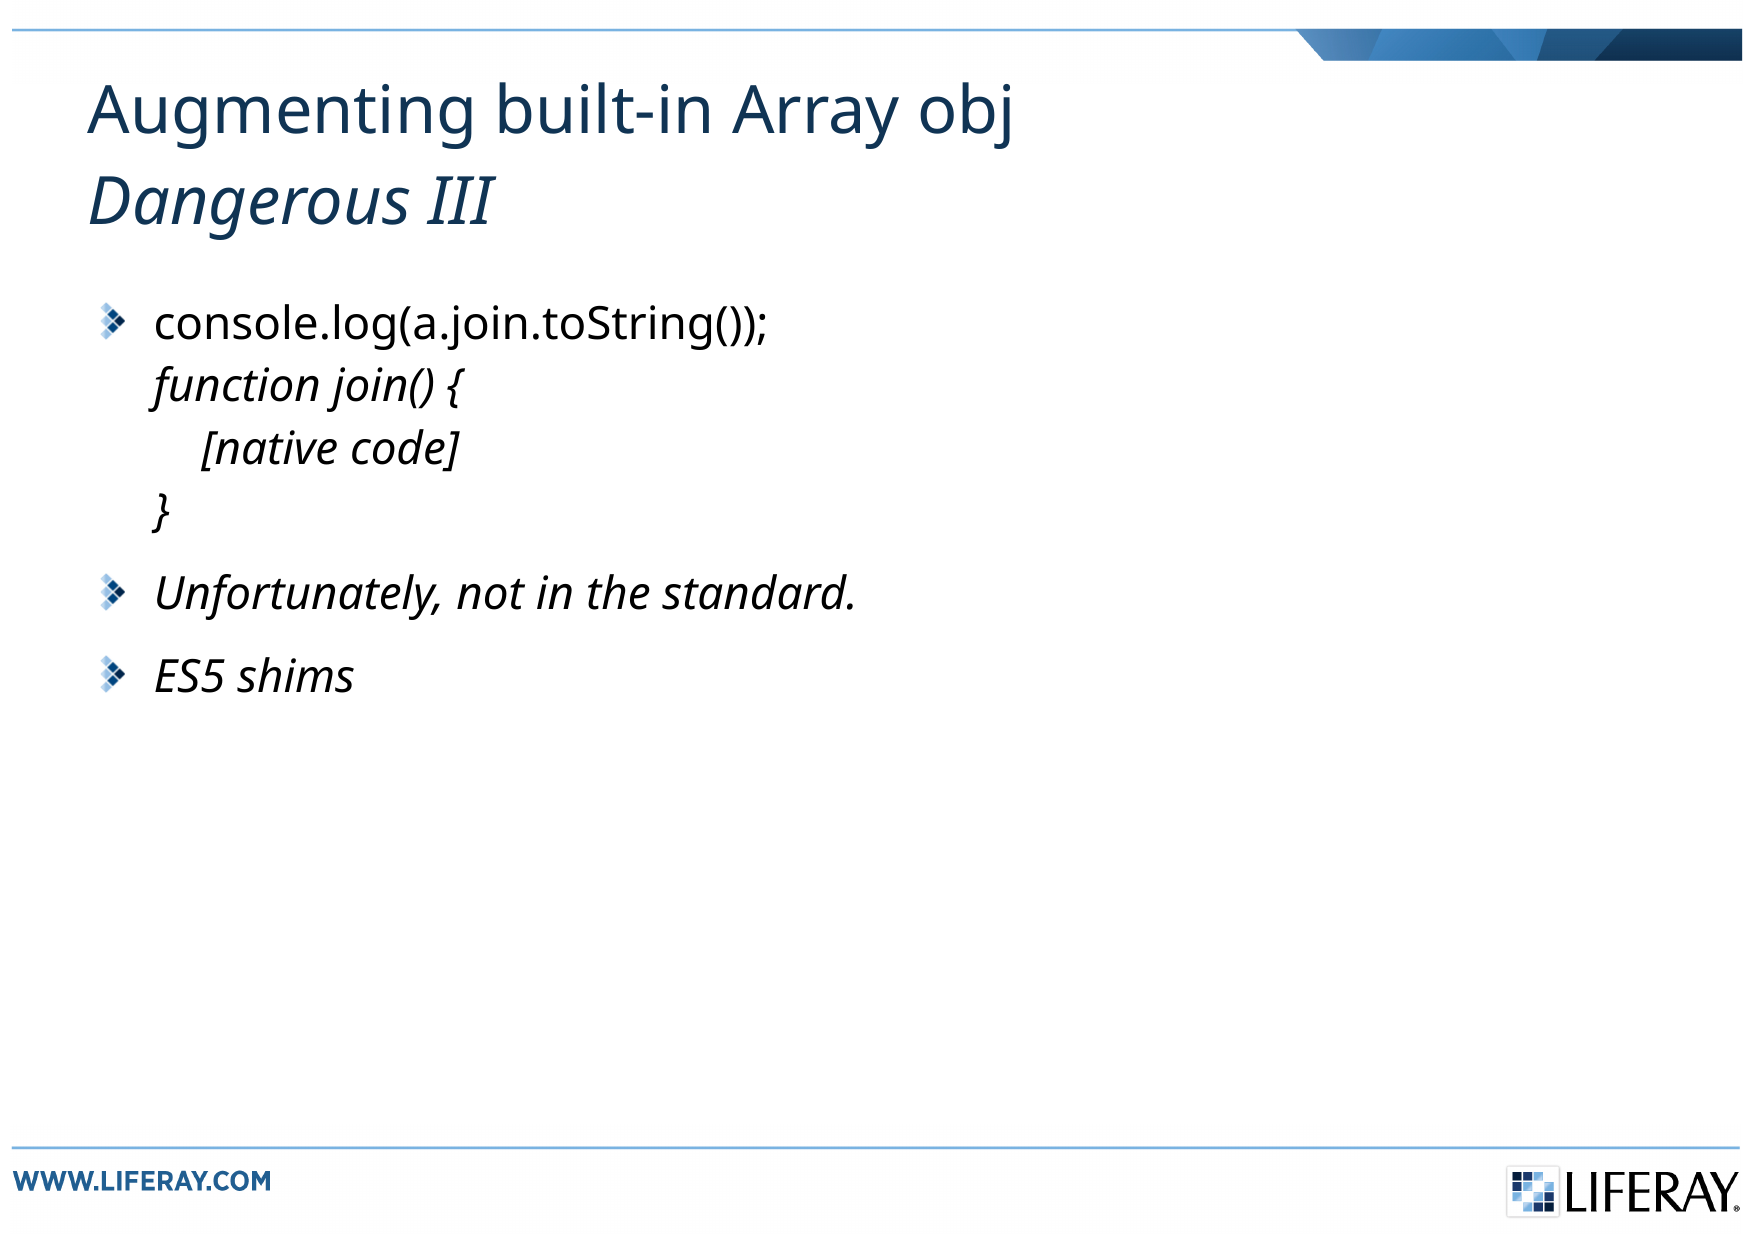

# Augmenting built-in Array obj Dangerous III
console.log(a.join.toString());
function join() {
 [native code]
}
Unfortunately, not in the standard.
ES5 shims